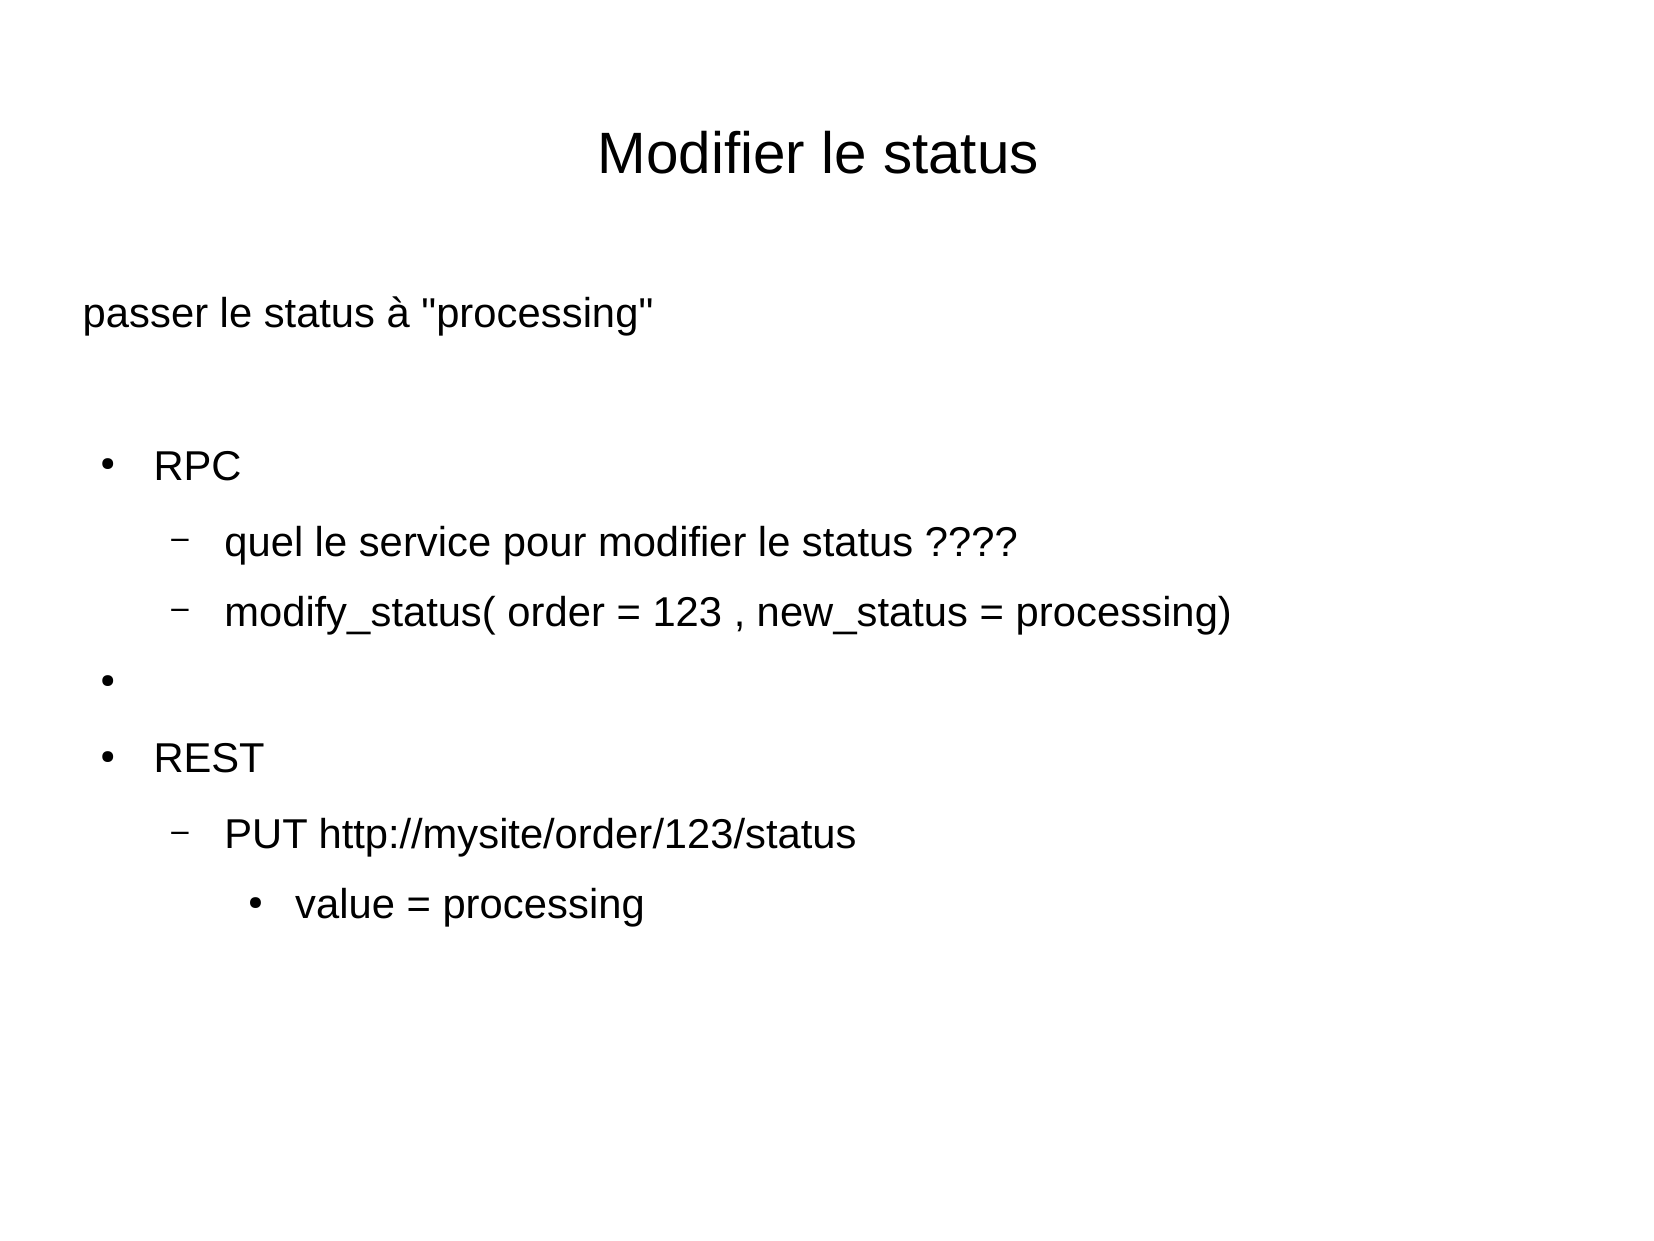

# Modifier le status
passer le status à "processing"
RPC
quel le service pour modifier le status ????
modify_status( order = 123 , new_status = processing)
REST
PUT http://mysite/order/123/status
value = processing